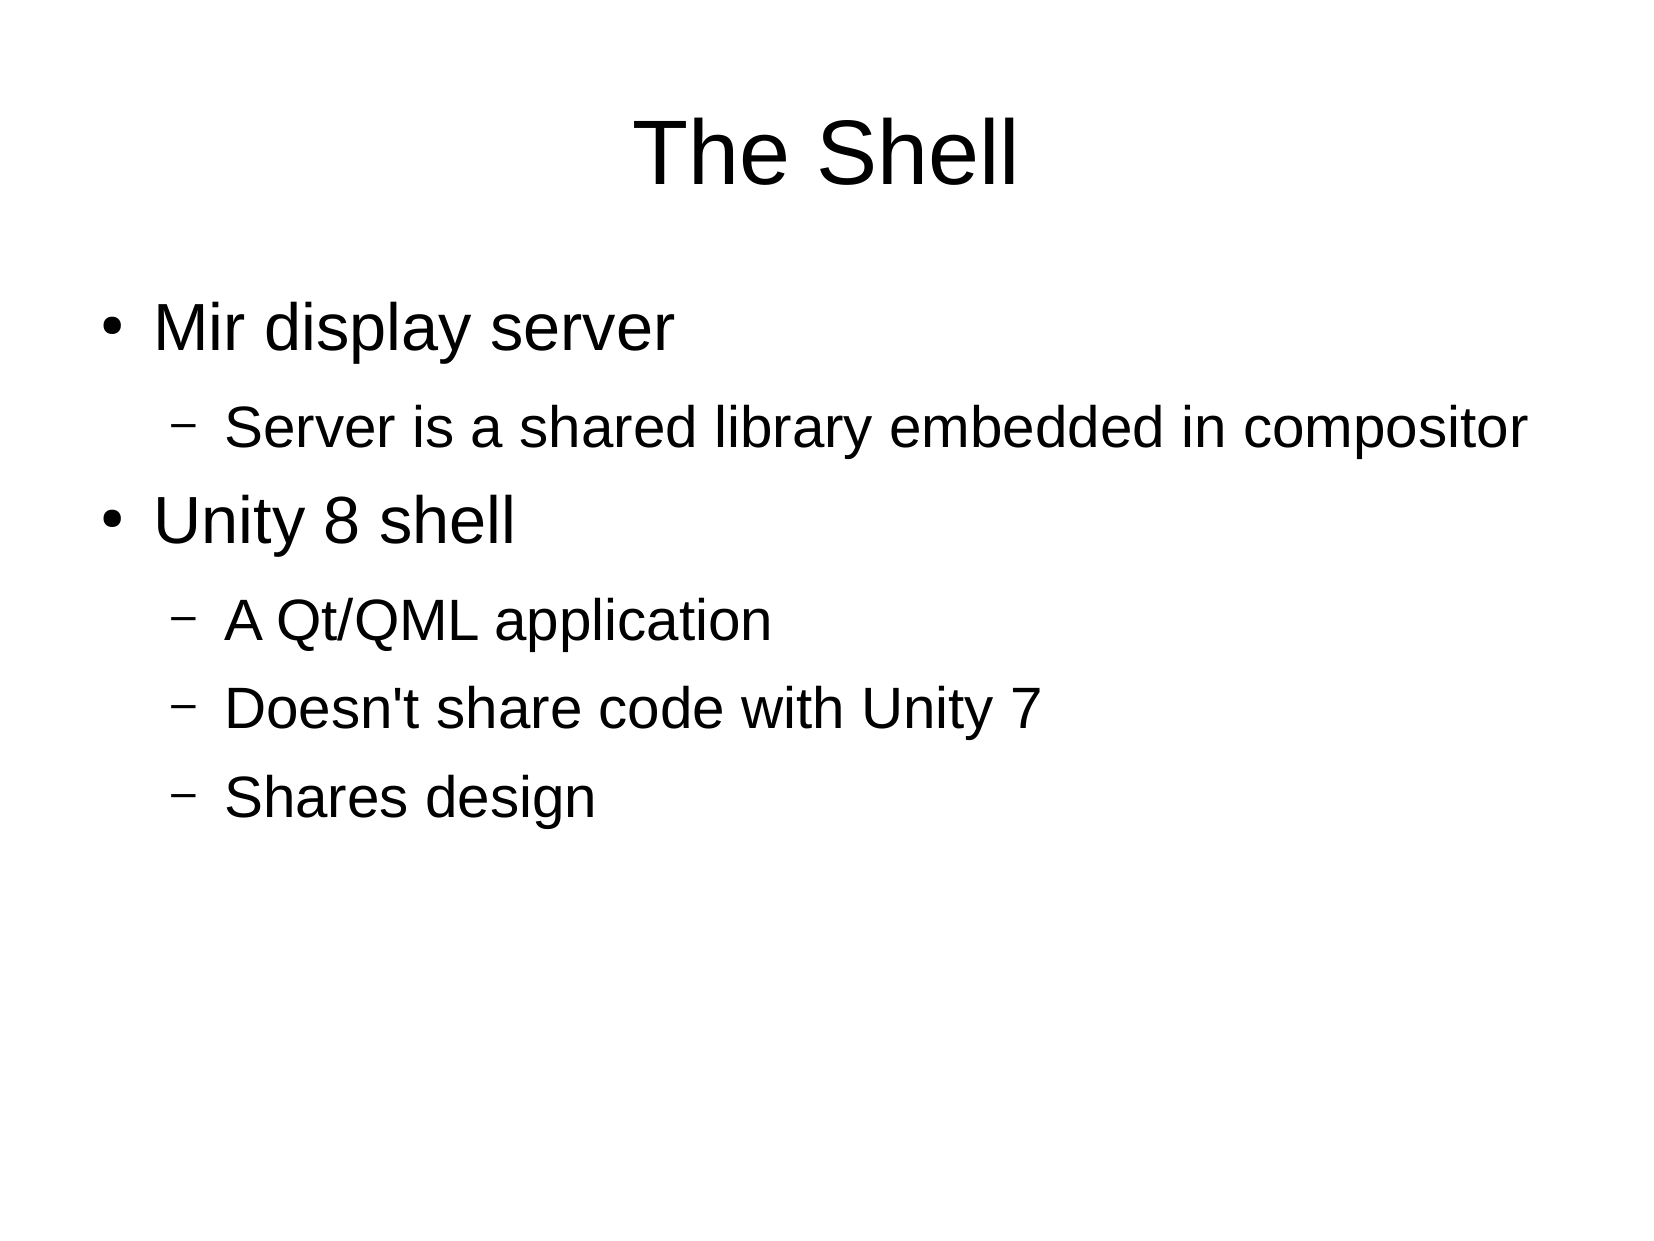

# The Shell
Mir display server
Server is a shared library embedded in compositor
Unity 8 shell
A Qt/QML application
Doesn't share code with Unity 7
Shares design